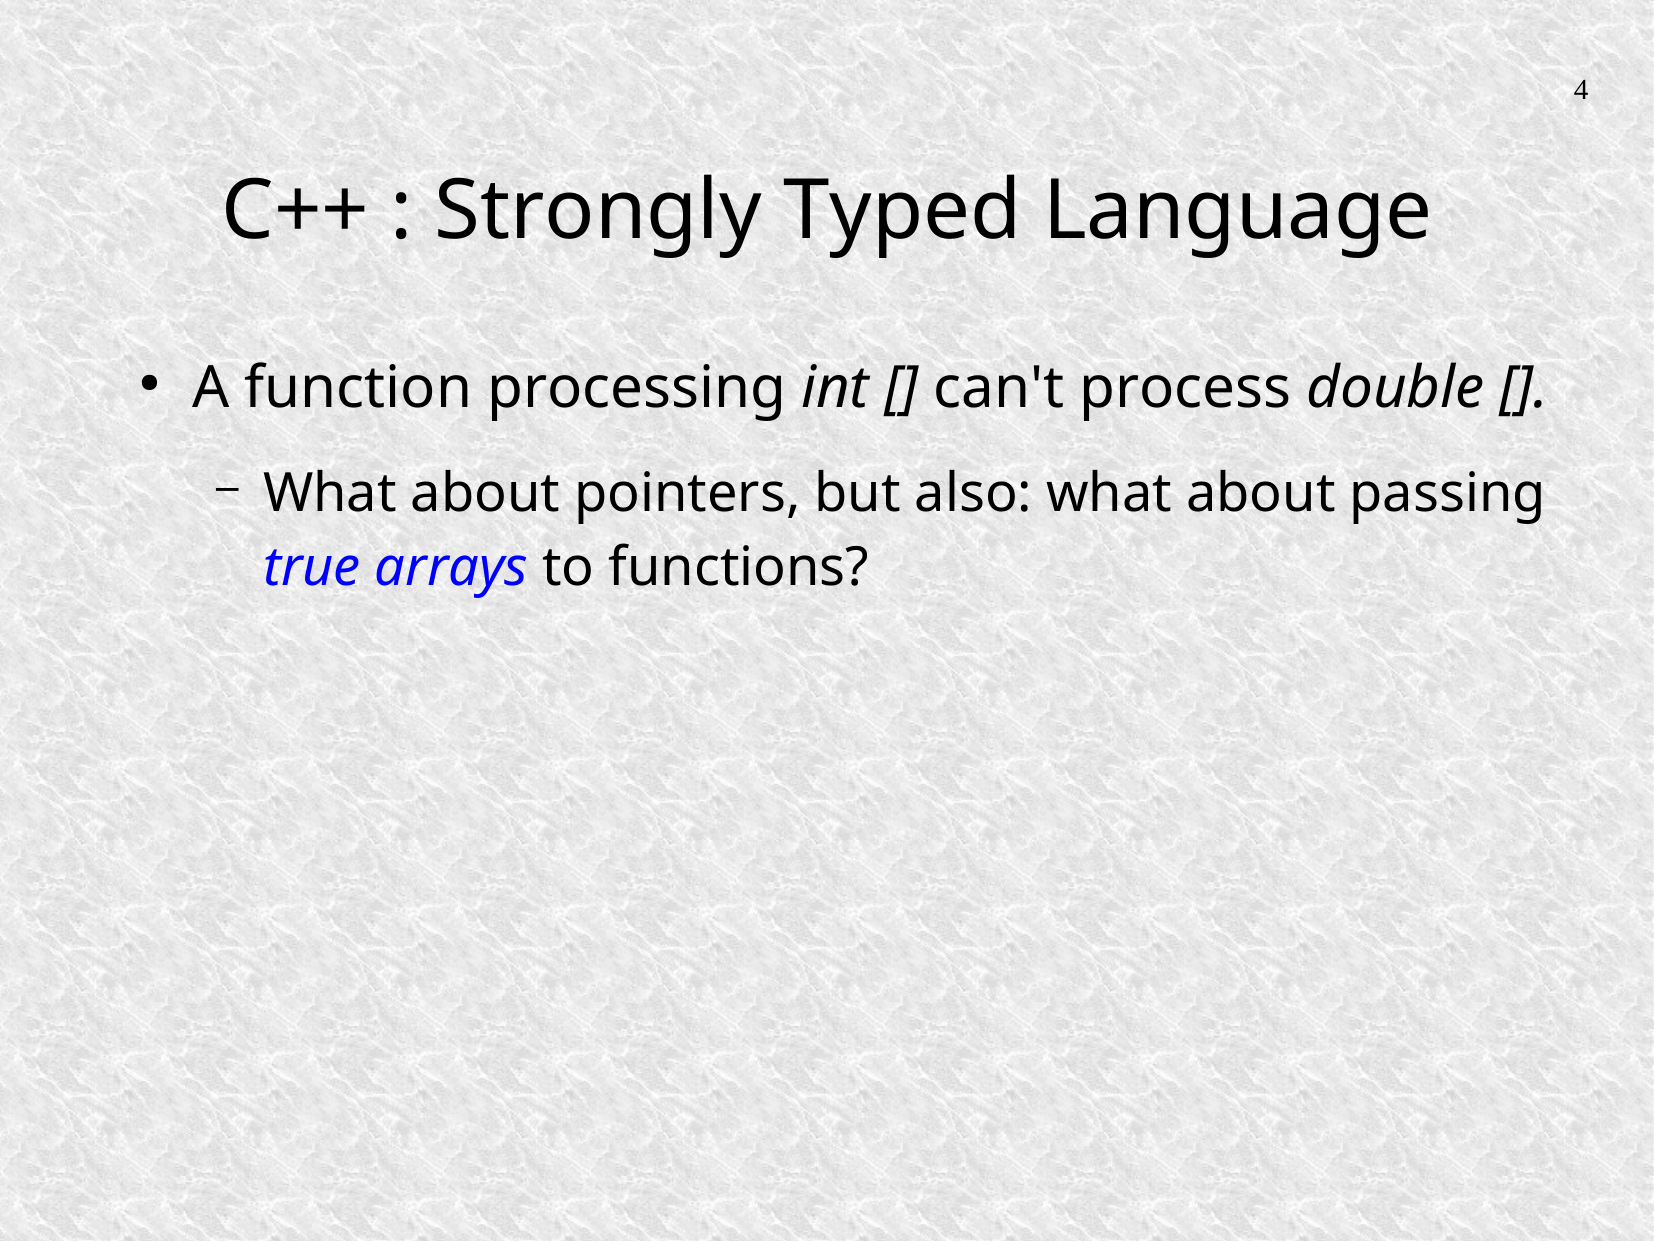

4
# C++ : Strongly Typed Language
A function processing int [] can't process double [].
What about pointers, but also: what about passing true arrays to functions?